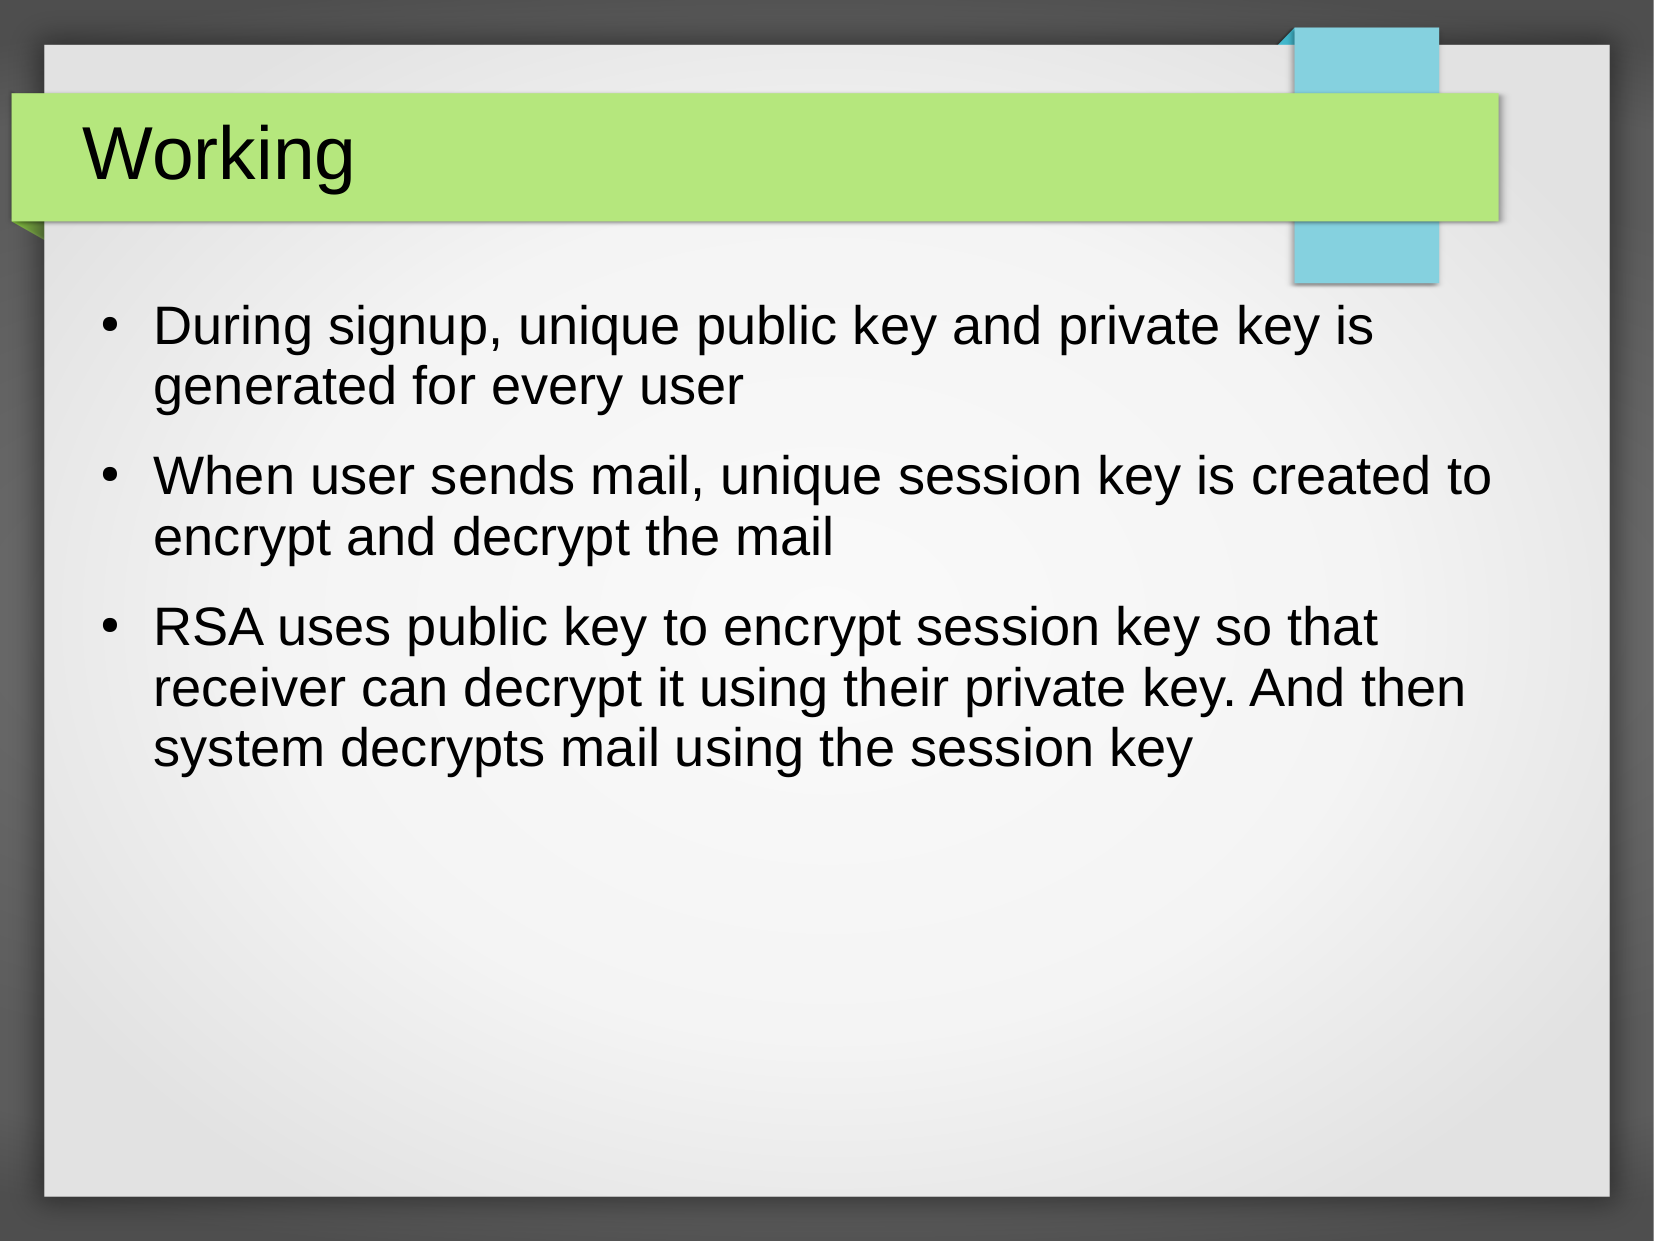

# Working
During signup, unique public key and private key is generated for every user
When user sends mail, unique session key is created to encrypt and decrypt the mail
RSA uses public key to encrypt session key so that receiver can decrypt it using their private key. And then system decrypts mail using the session key